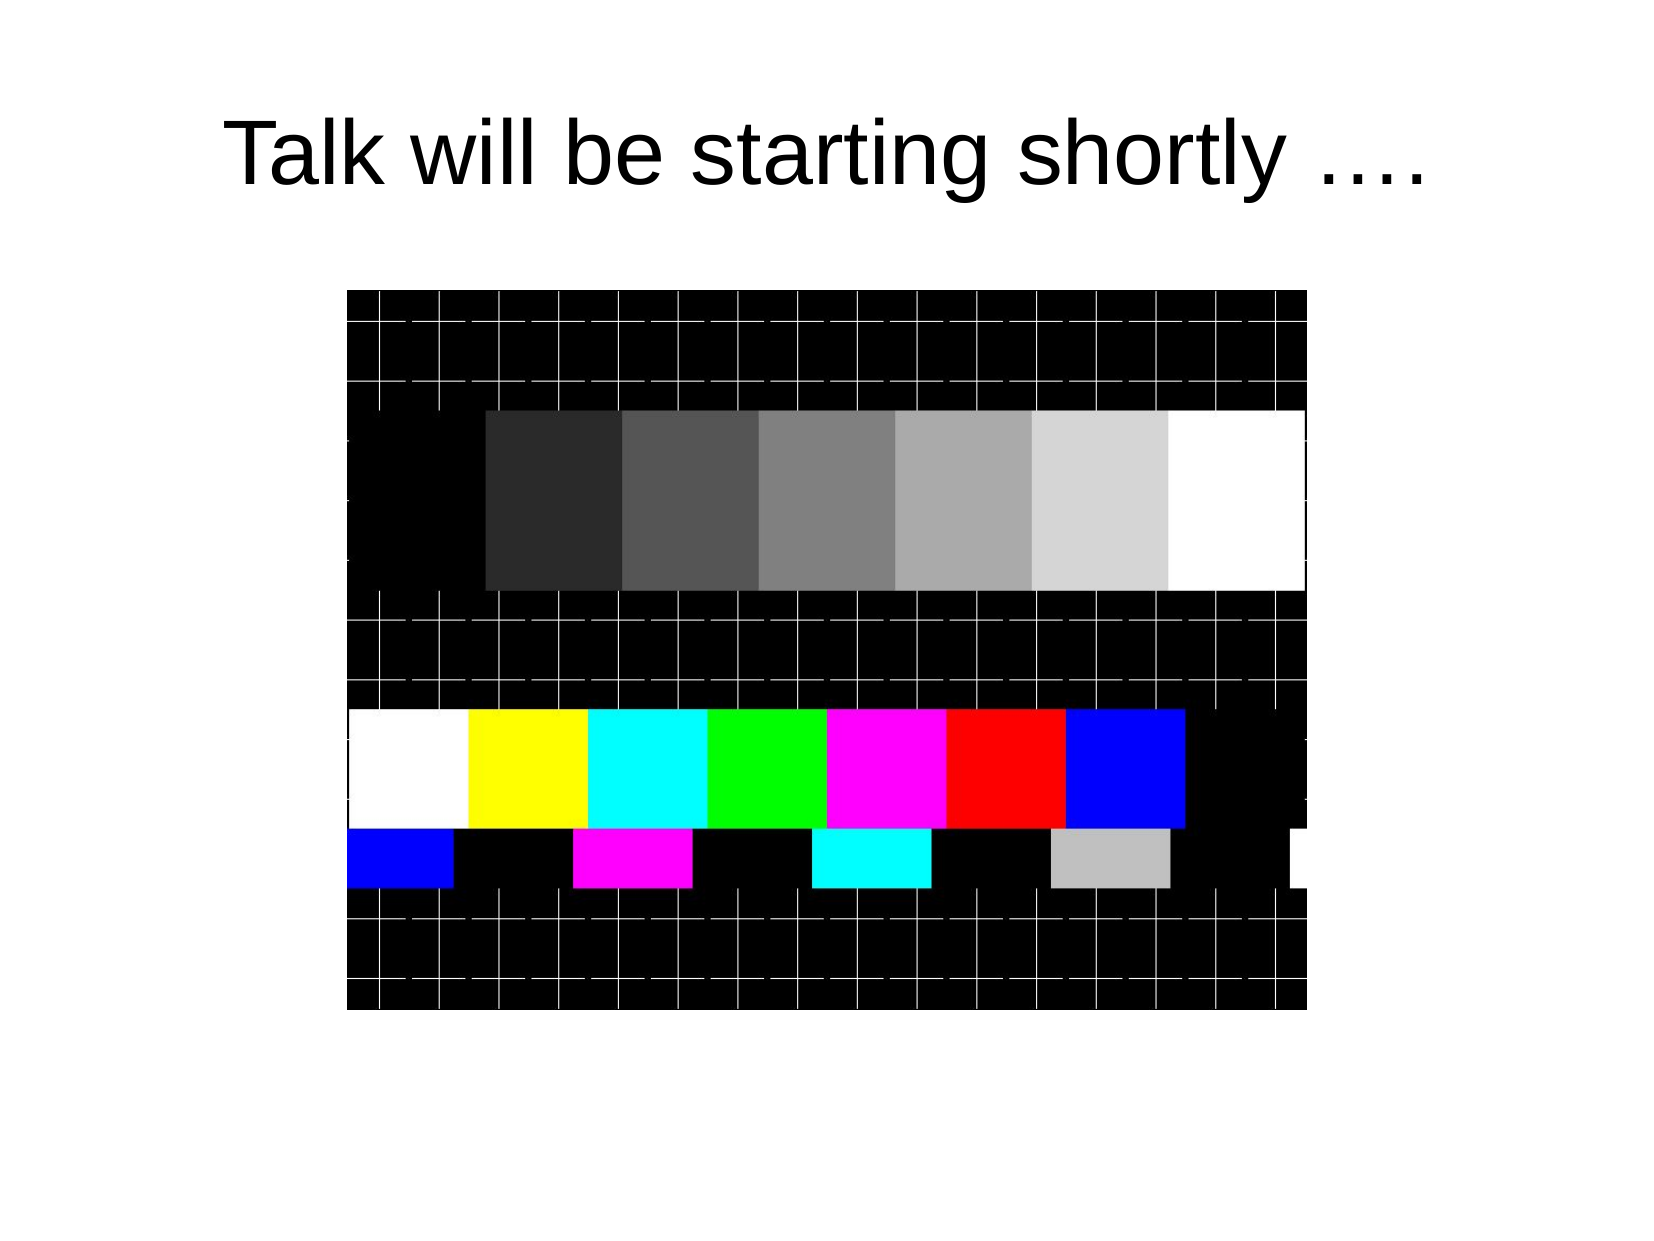

# Talk will be starting shortly ….